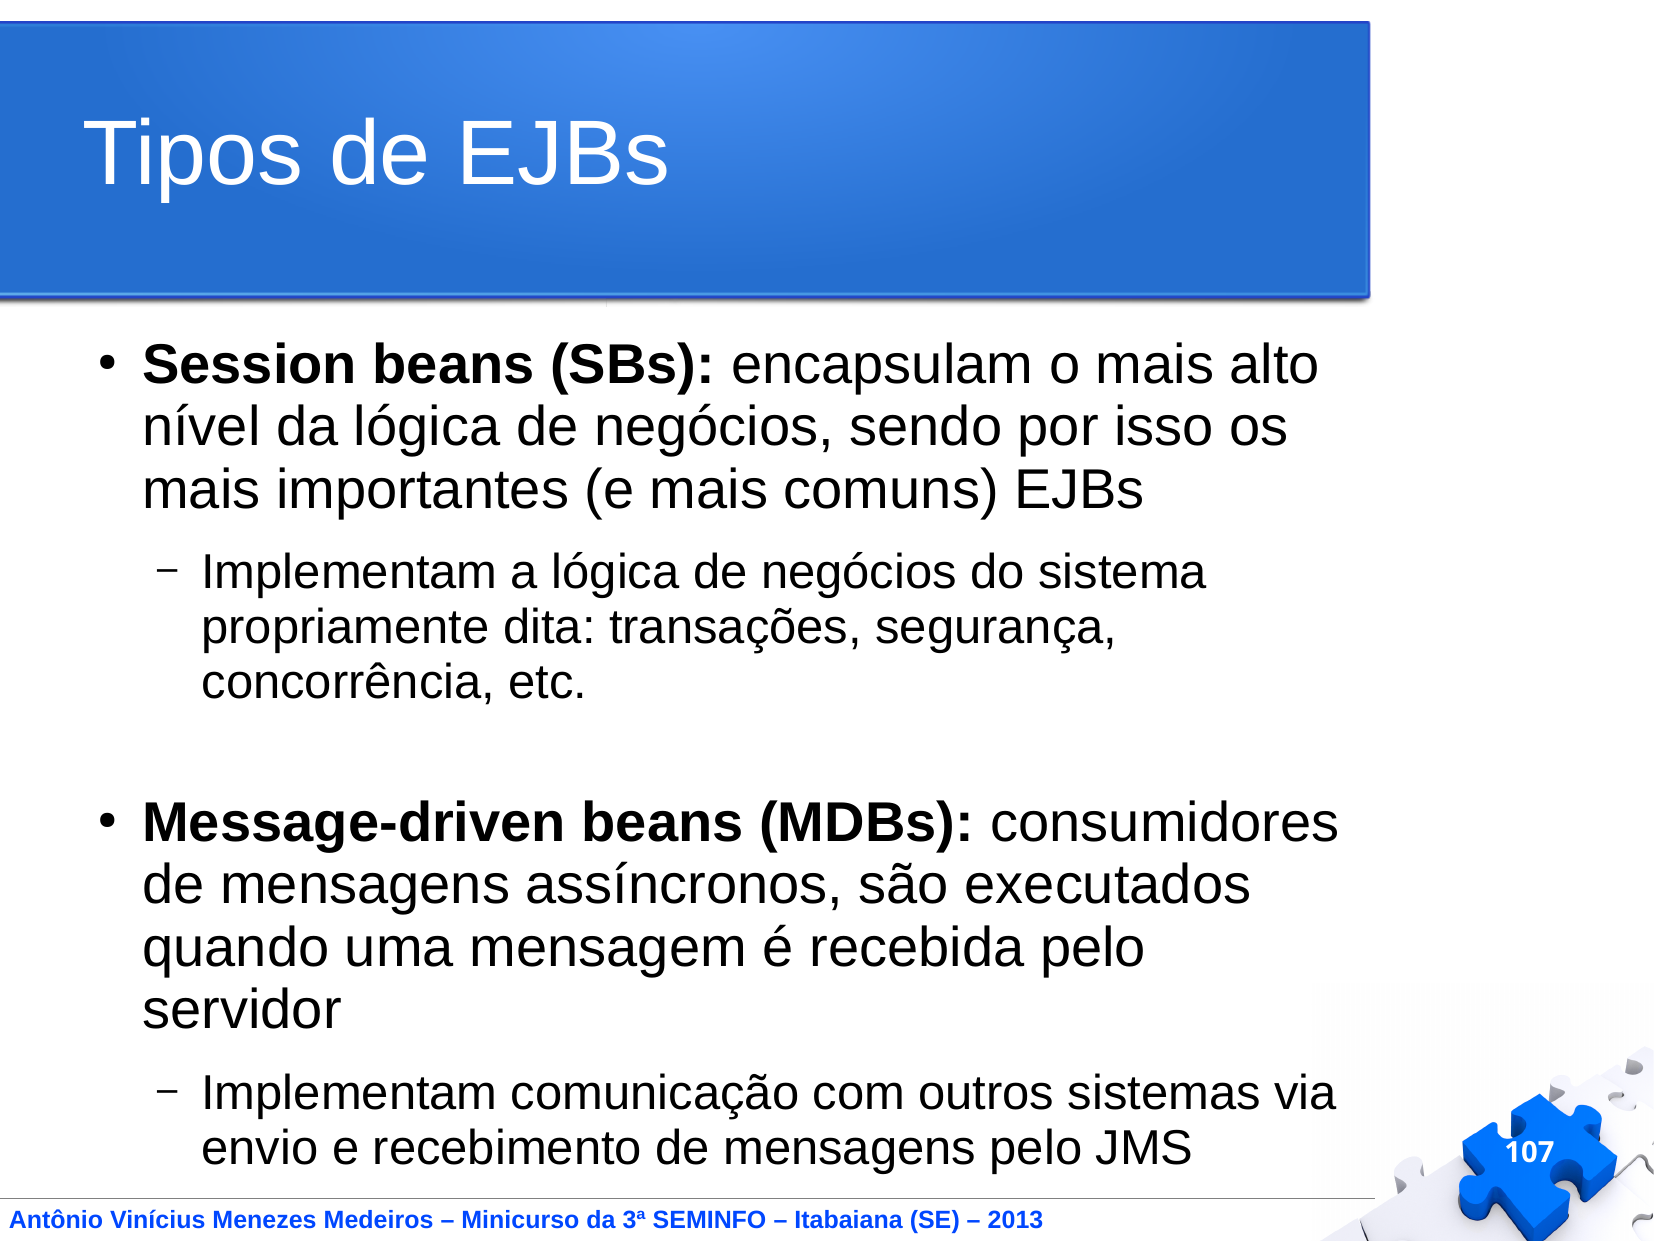

# Tipos de EJBs
Session beans (SBs): encapsulam o mais alto nível da lógica de negócios, sendo por isso os mais importantes (e mais comuns) EJBs
Implementam a lógica de negócios do sistema propriamente dita: transações, segurança, concorrência, etc.
Message-driven beans (MDBs): consumidores de mensagens assíncronos, são executados quando uma mensagem é recebida pelo servidor
Implementam comunicação com outros sistemas via envio e recebimento de mensagens pelo JMS
107